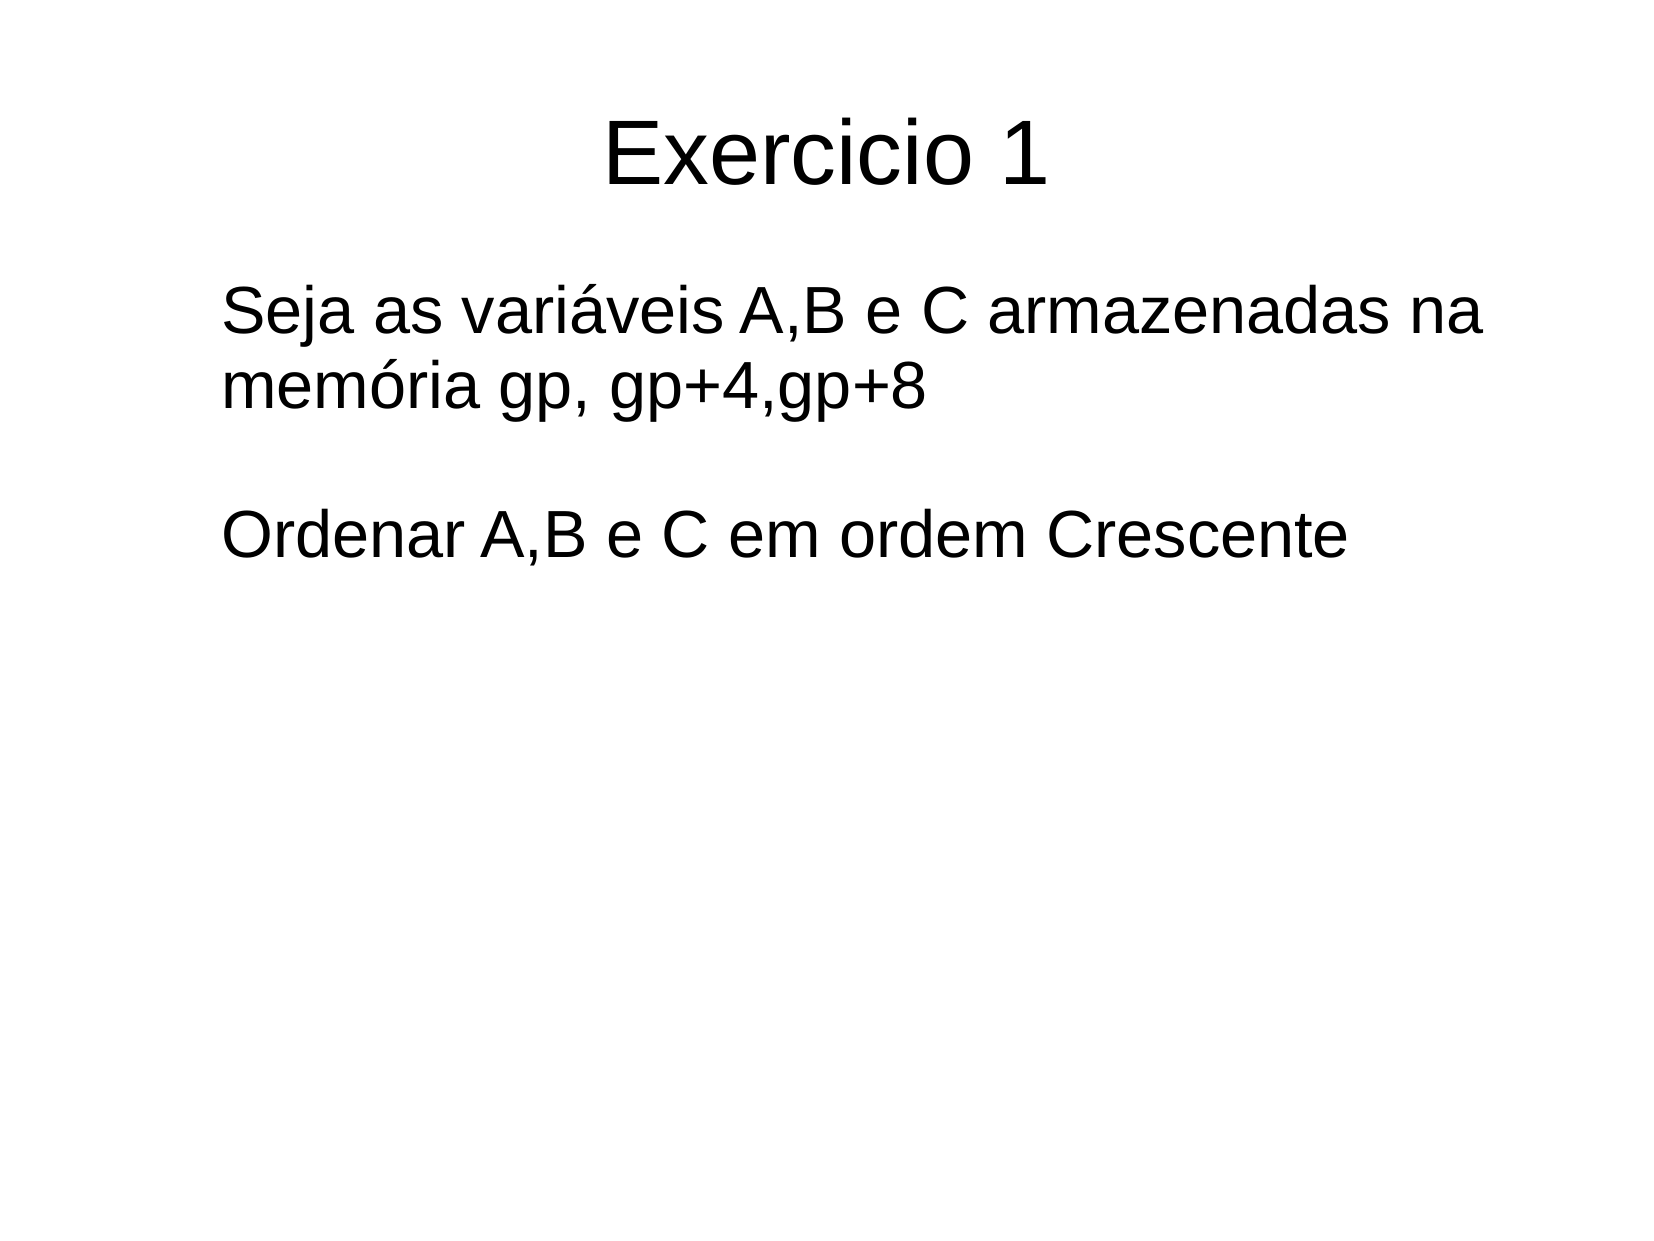

# Exercicio 1
Seja as variáveis A,B e C armazenadas na
memória gp, gp+4,gp+8
Ordenar A,B e C em ordem Crescente